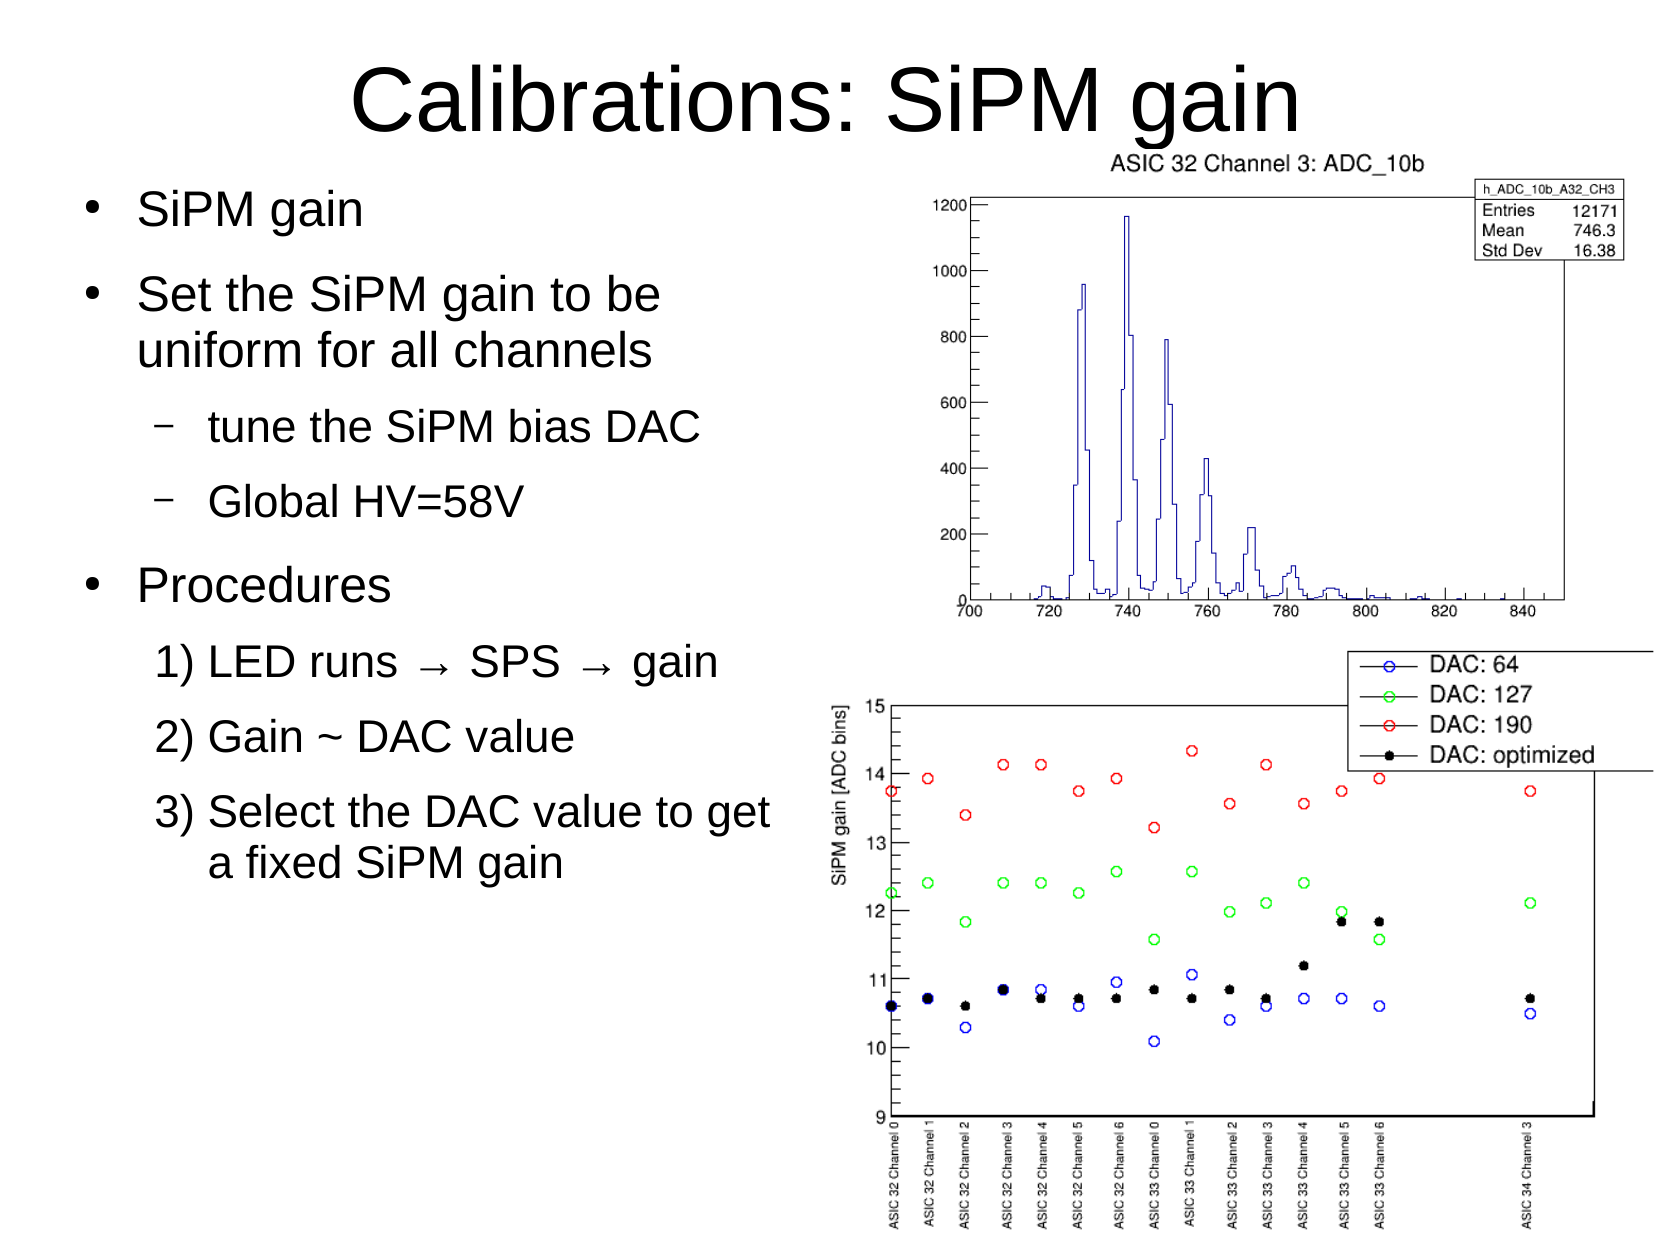

# Calibrations: SiPM gain
SiPM gain
Set the SiPM gain to be uniform for all channels
tune the SiPM bias DAC
Global HV=58V
Procedures
LED runs → SPS → gain
Gain ~ DAC value
Select the DAC value to get a fixed SiPM gain